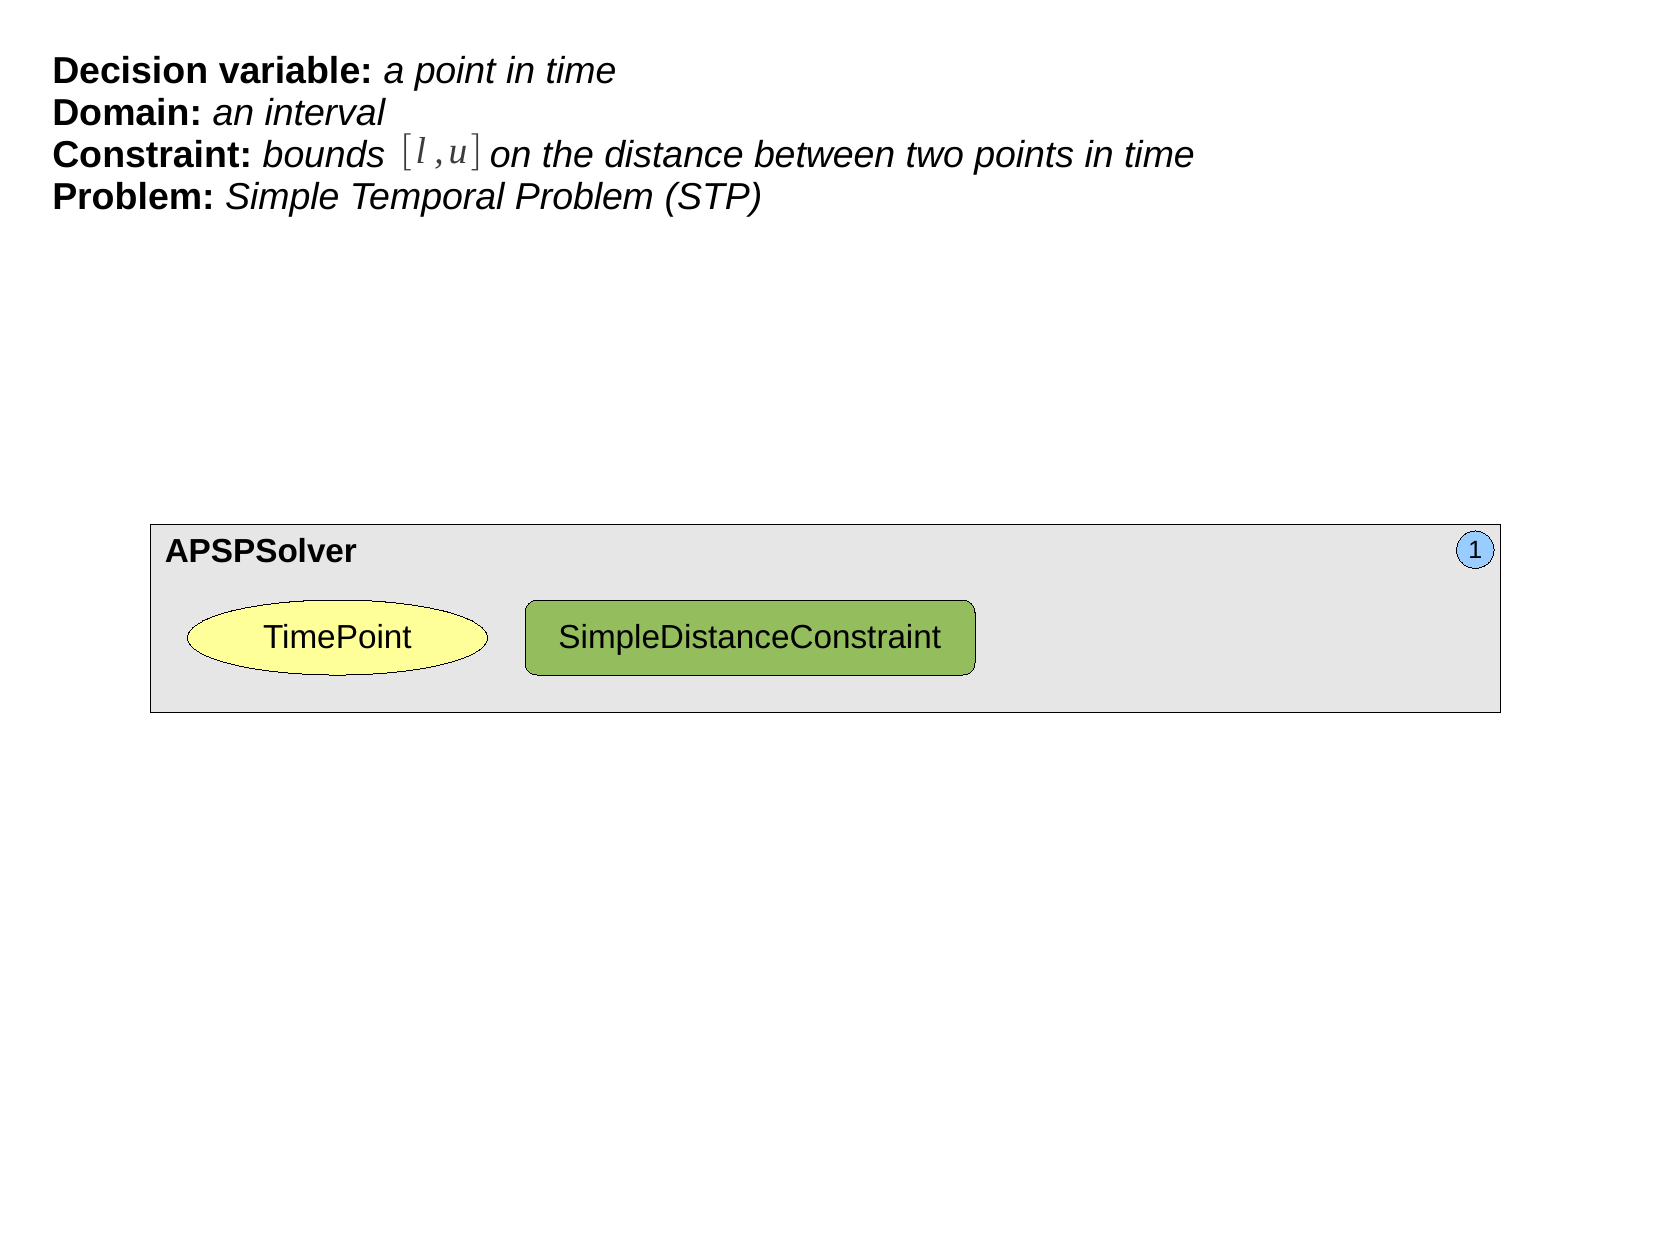

Decision variable: a point in time
Domain: an interval
Constraint: bounds on the distance between two points in time
Problem: Simple Temporal Problem (STP)
APSPSolver
1
TimePoint
SimpleDistanceConstraint